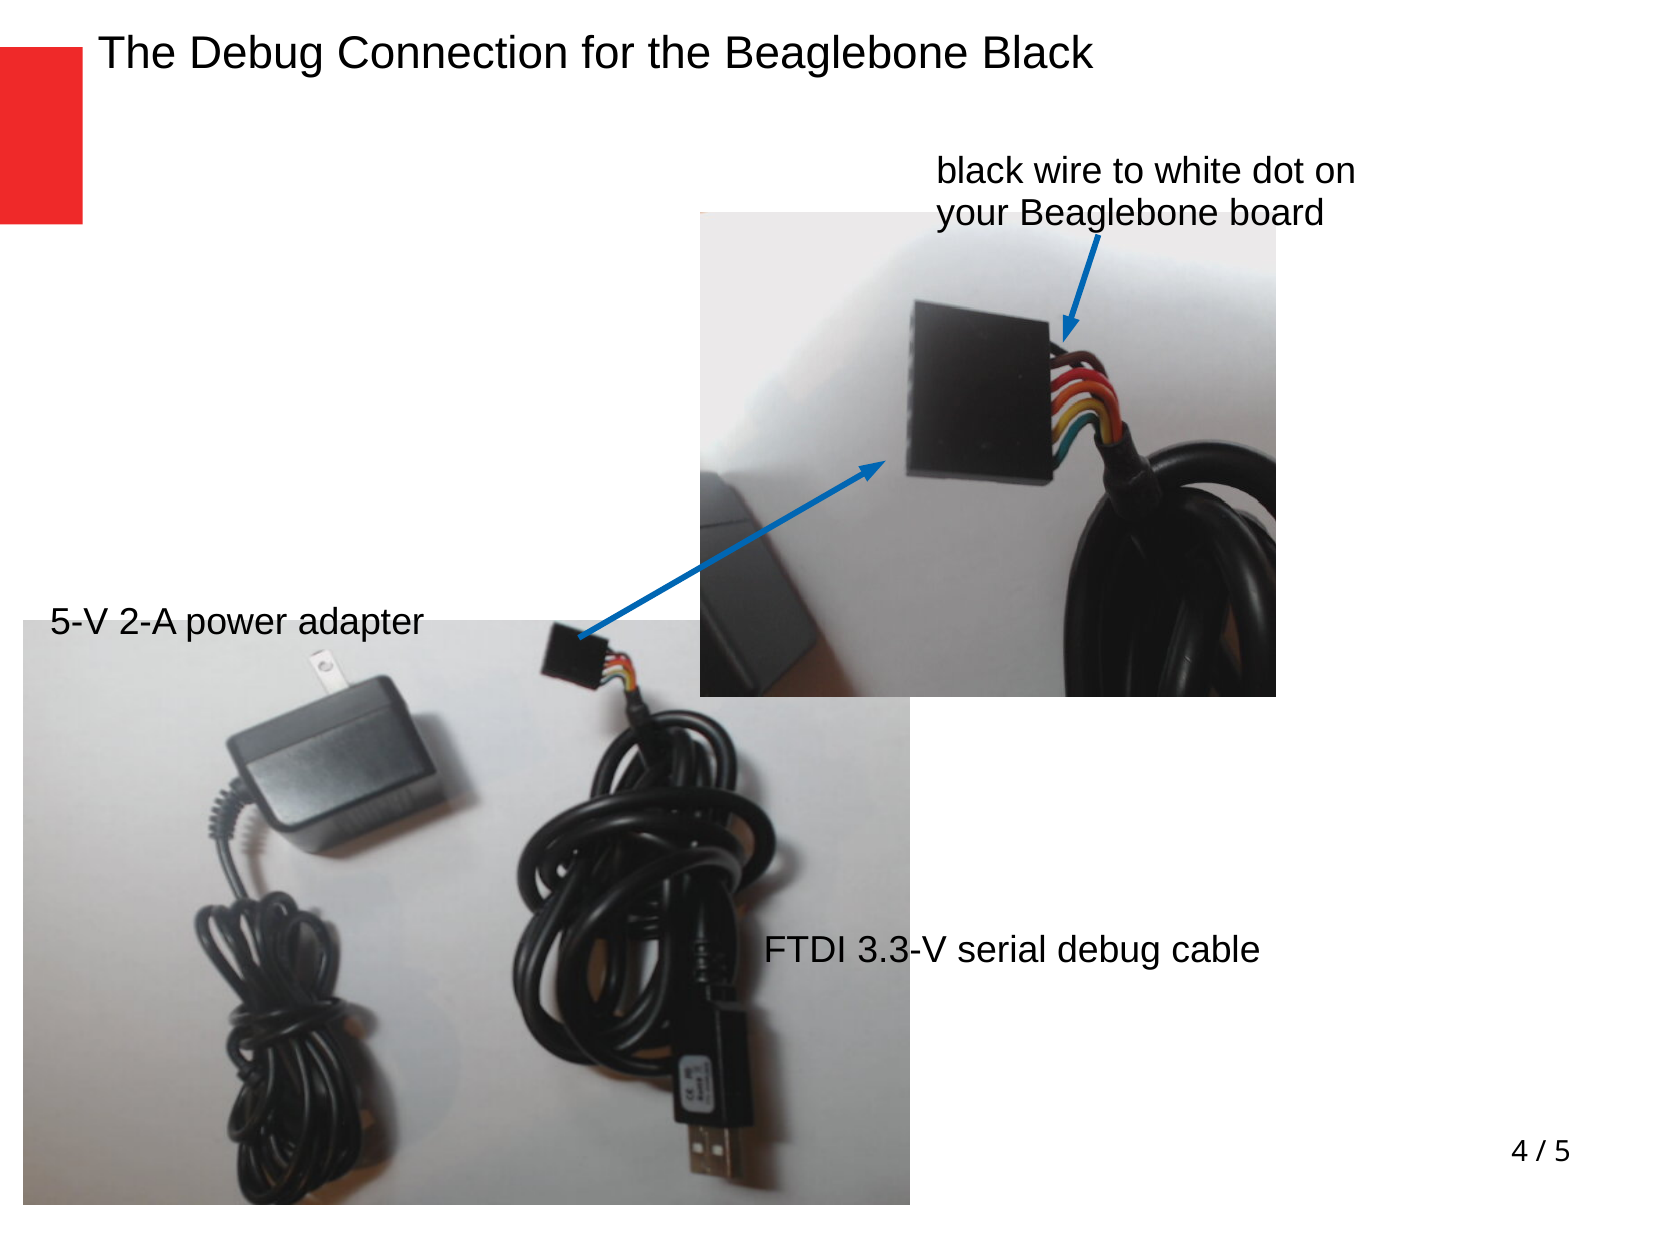

The Debug Connection for the Beaglebone Black
black wire to white dot on
your Beaglebone board
5-V 2-A power adapter
FTDI 3.3-V serial debug cable
4